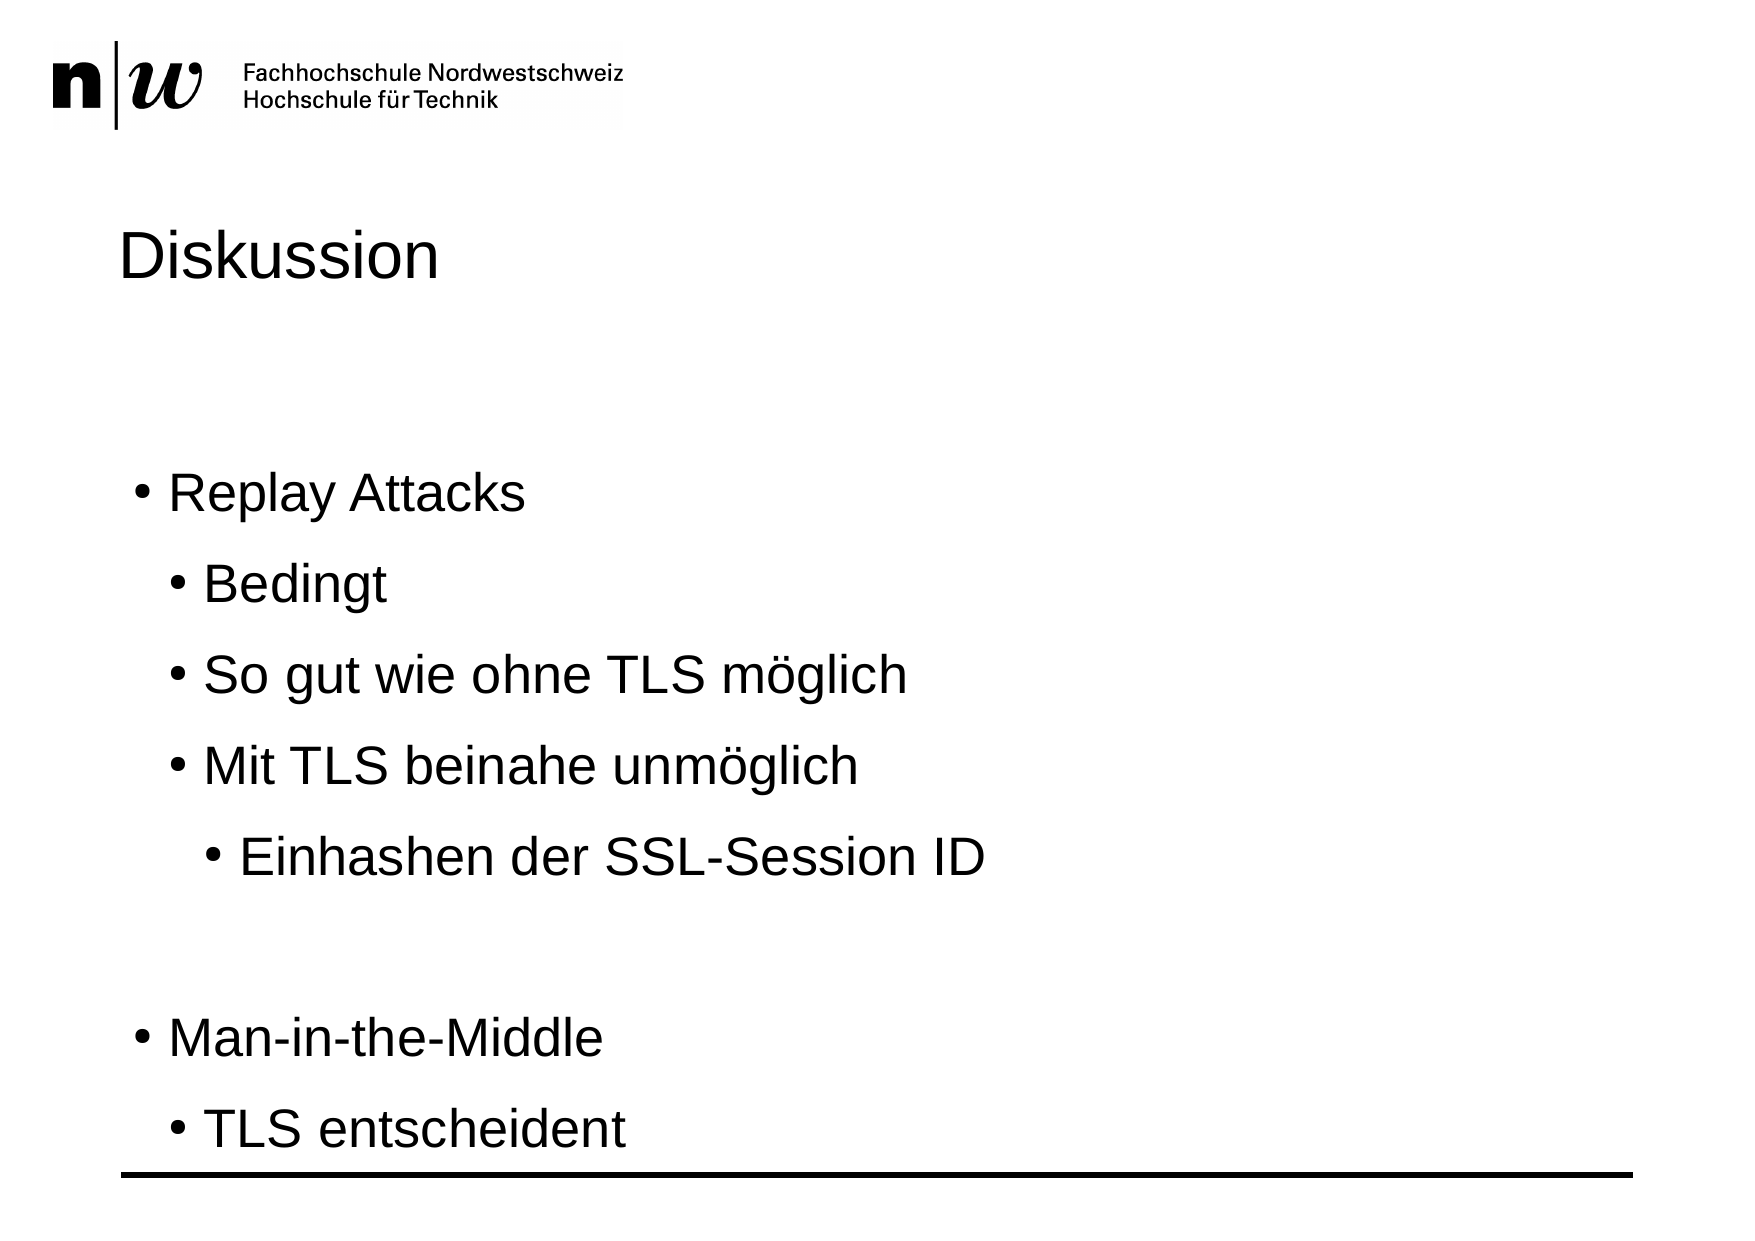

Diskussion
Replay Attacks
Bedingt
So gut wie ohne TLS möglich
Mit TLS beinahe unmöglich
Einhashen der SSL-Session ID
Man-in-the-Middle
TLS entscheident